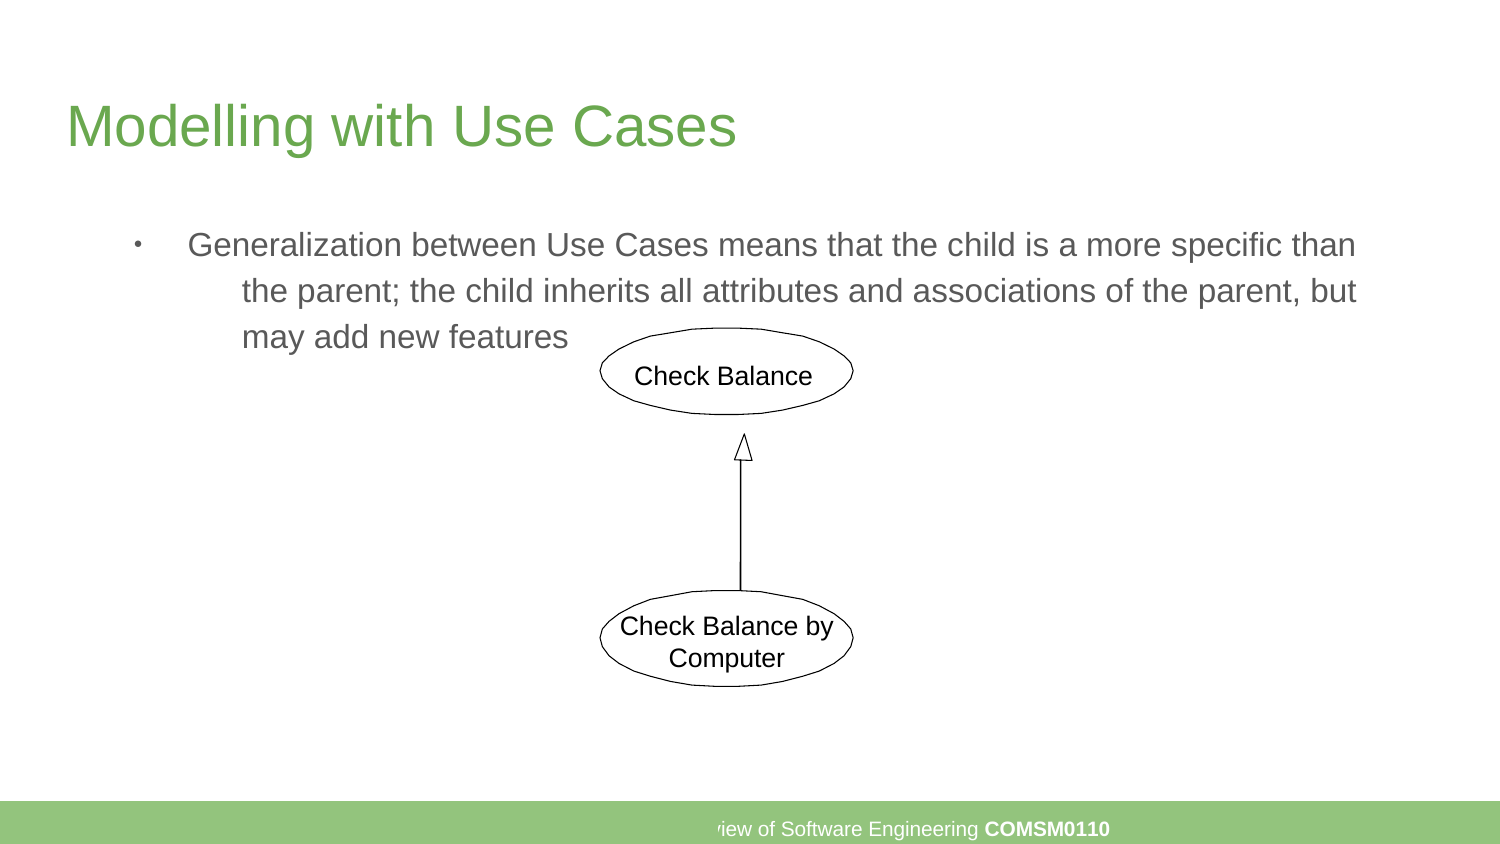

# Modelling with Use Cases
Generalization between Use Cases means that the child is a more specific than the parent; the child inherits all attributes and associations of the parent, but may add new features
Check Balance
Check Balance by Computer